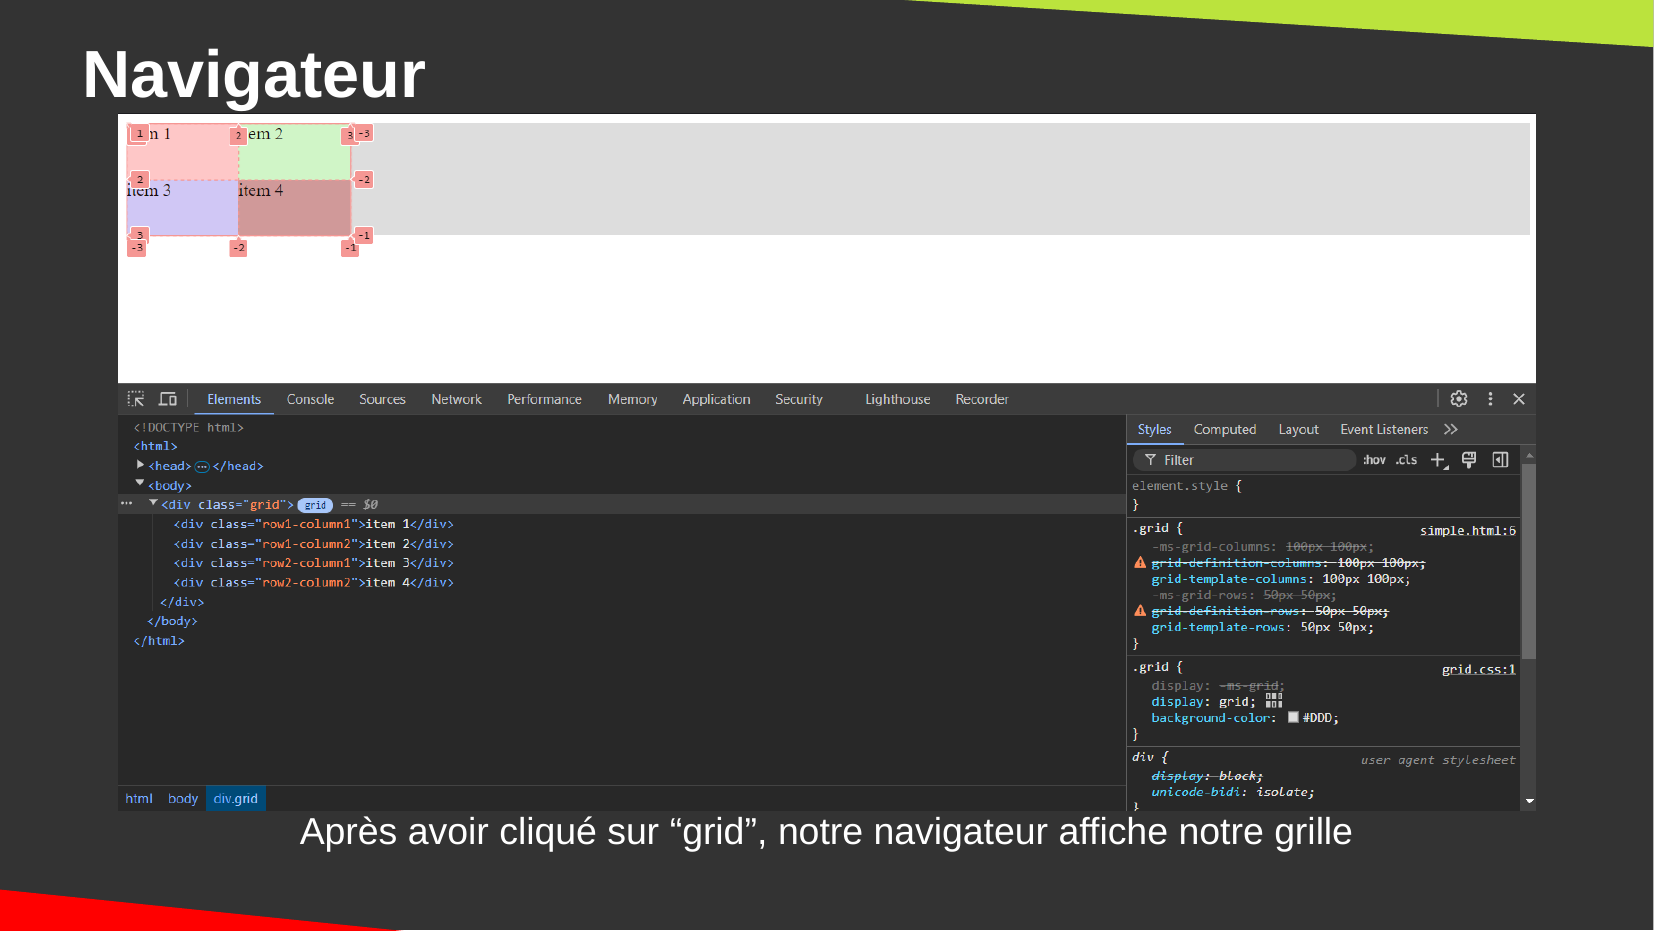

# Navigateur
Après avoir cliqué sur “grid”, notre navigateur affiche notre grille